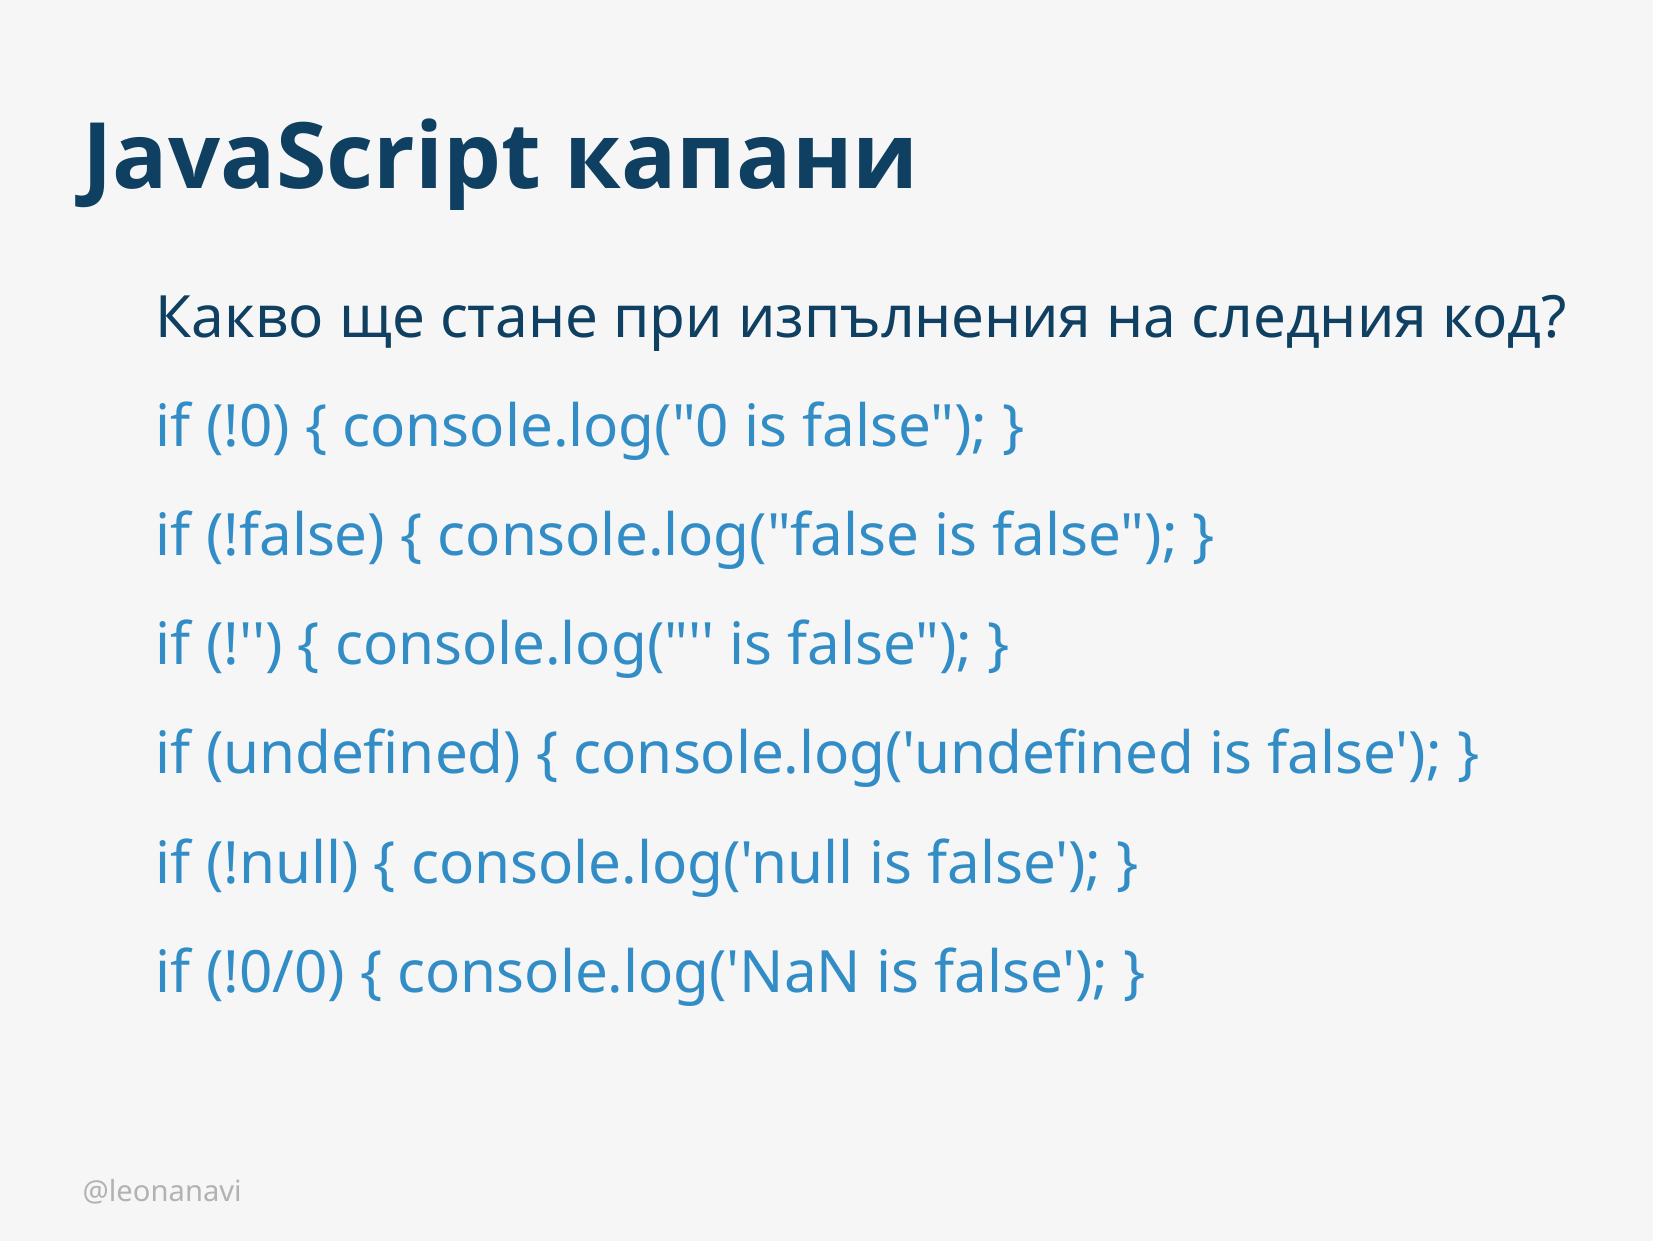

# JavaScript капани
Какво ще стане при изпълнения на следния код?
if (!0) { console.log("0 is false"); }
if (!false) { console.log("false is false"); }
if (!'') { console.log("'' is false"); }
if (undefined) { console.log('undefined is false'); }
if (!null) { console.log('null is false'); }
if (!0/0) { console.log('NaN is false'); }